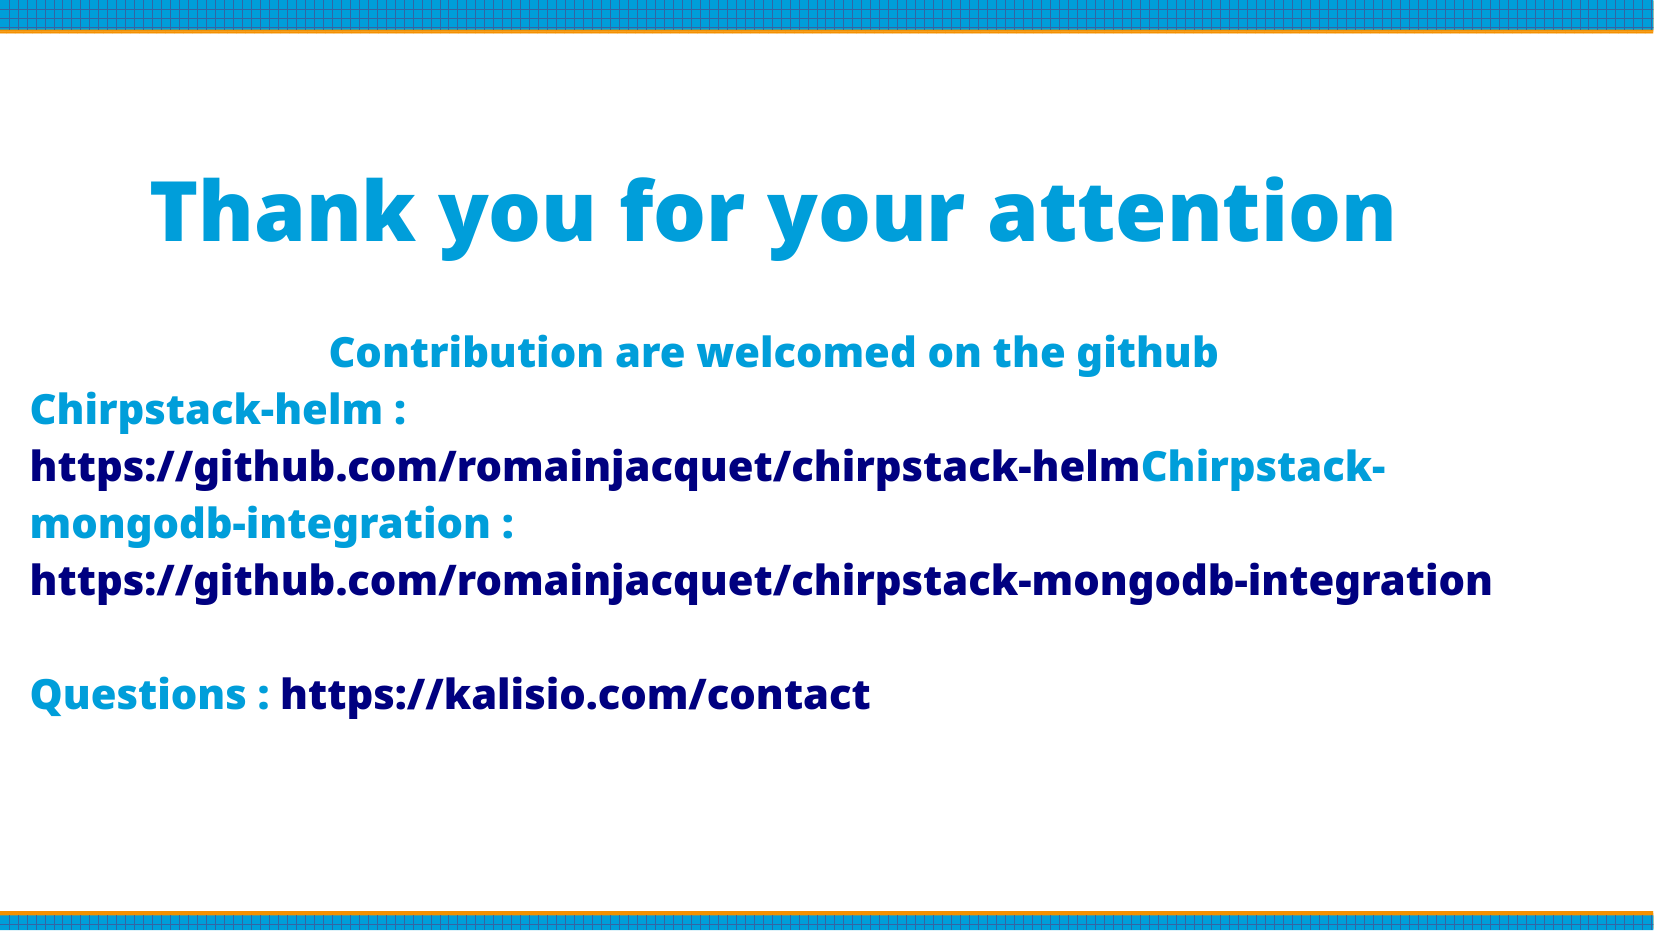

# Thank you for your attention
Contribution are welcomed on the github
Chirpstack-helm : https://github.com/romainjacquet/chirpstack-helmChirpstack-mongodb-integration : https://github.com/romainjacquet/chirpstack-mongodb-integration
Questions : https://kalisio.com/contact